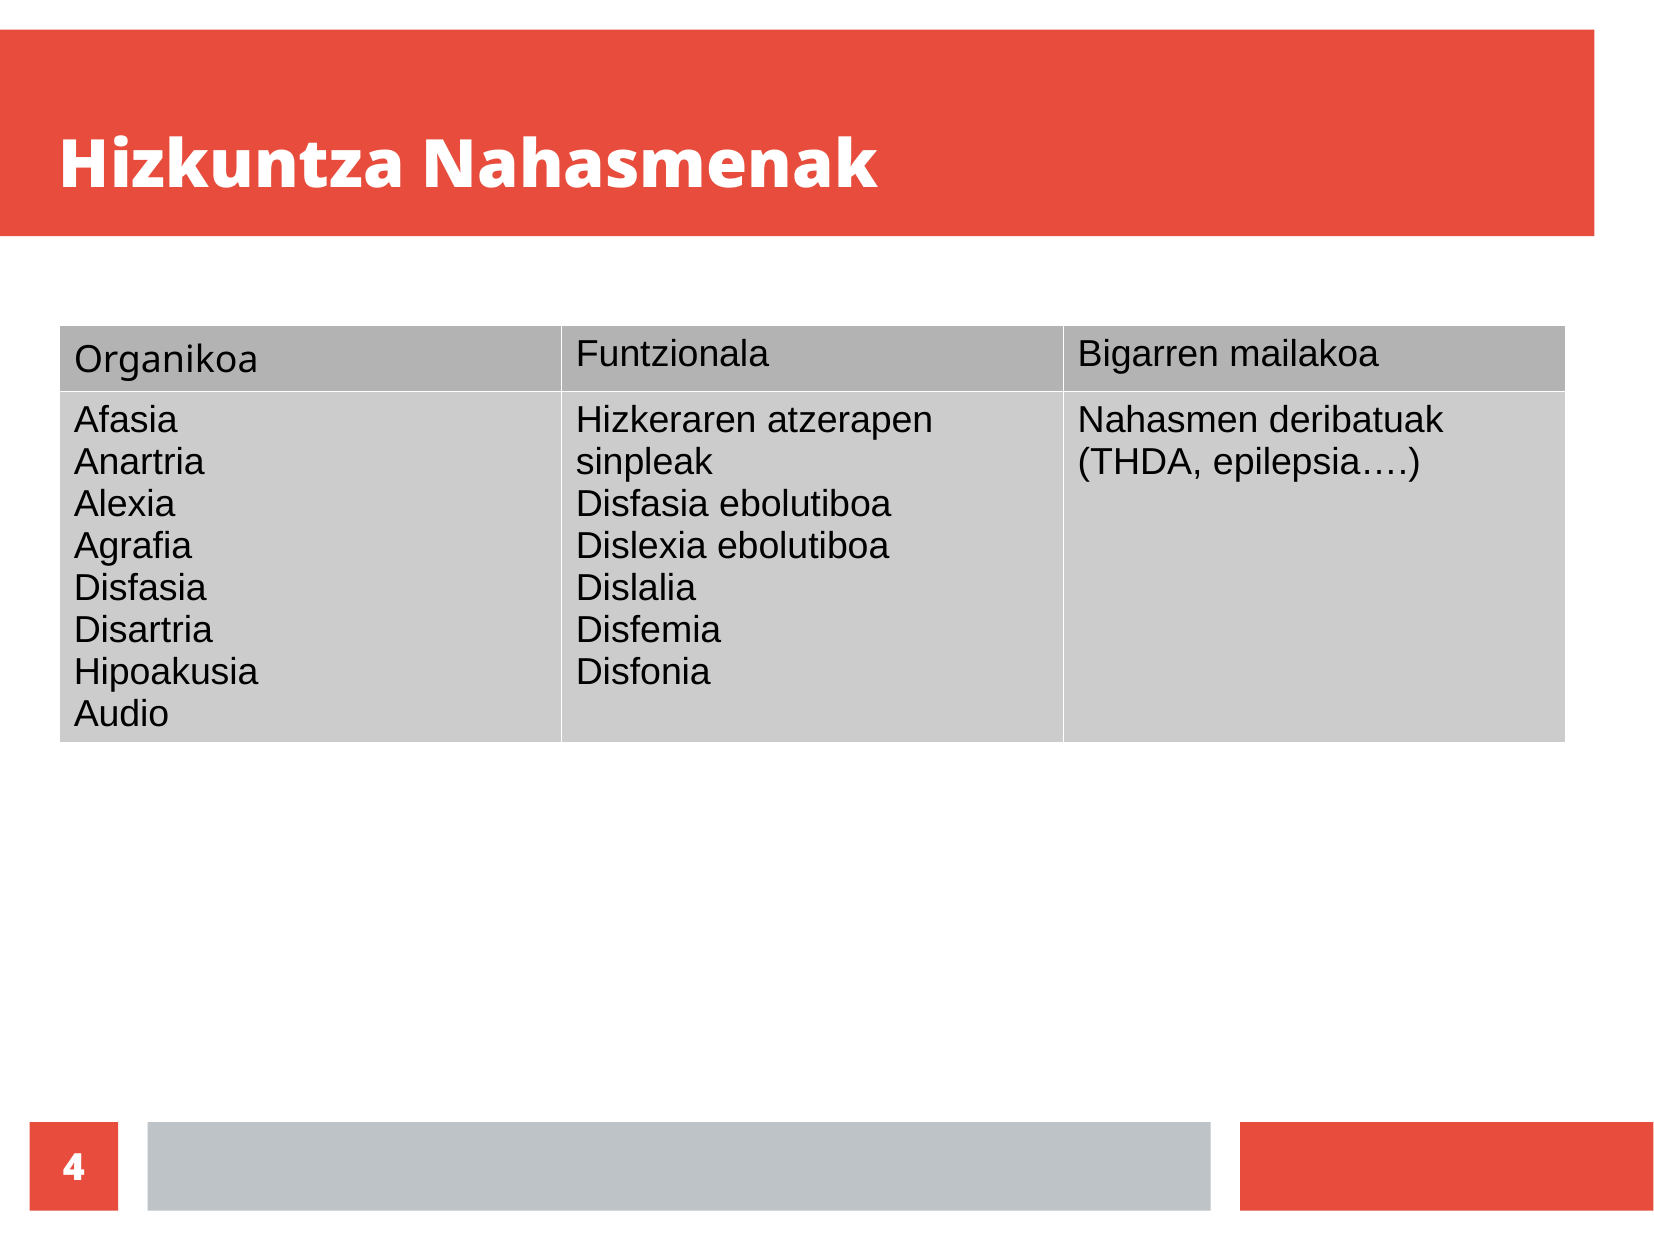

# Hizkuntza Nahasmenak
| Organikoa | Funtzionala | Bigarren mailakoa |
| --- | --- | --- |
| Afasia Anartria Alexia Agrafia Disfasia Disartria Hipoakusia Audio | Hizkeraren atzerapen sinpleak Disfasia ebolutiboa Dislexia ebolutiboa Dislalia Disfemia Disfonia | Nahasmen deribatuak (THDA, epilepsia….) |
4